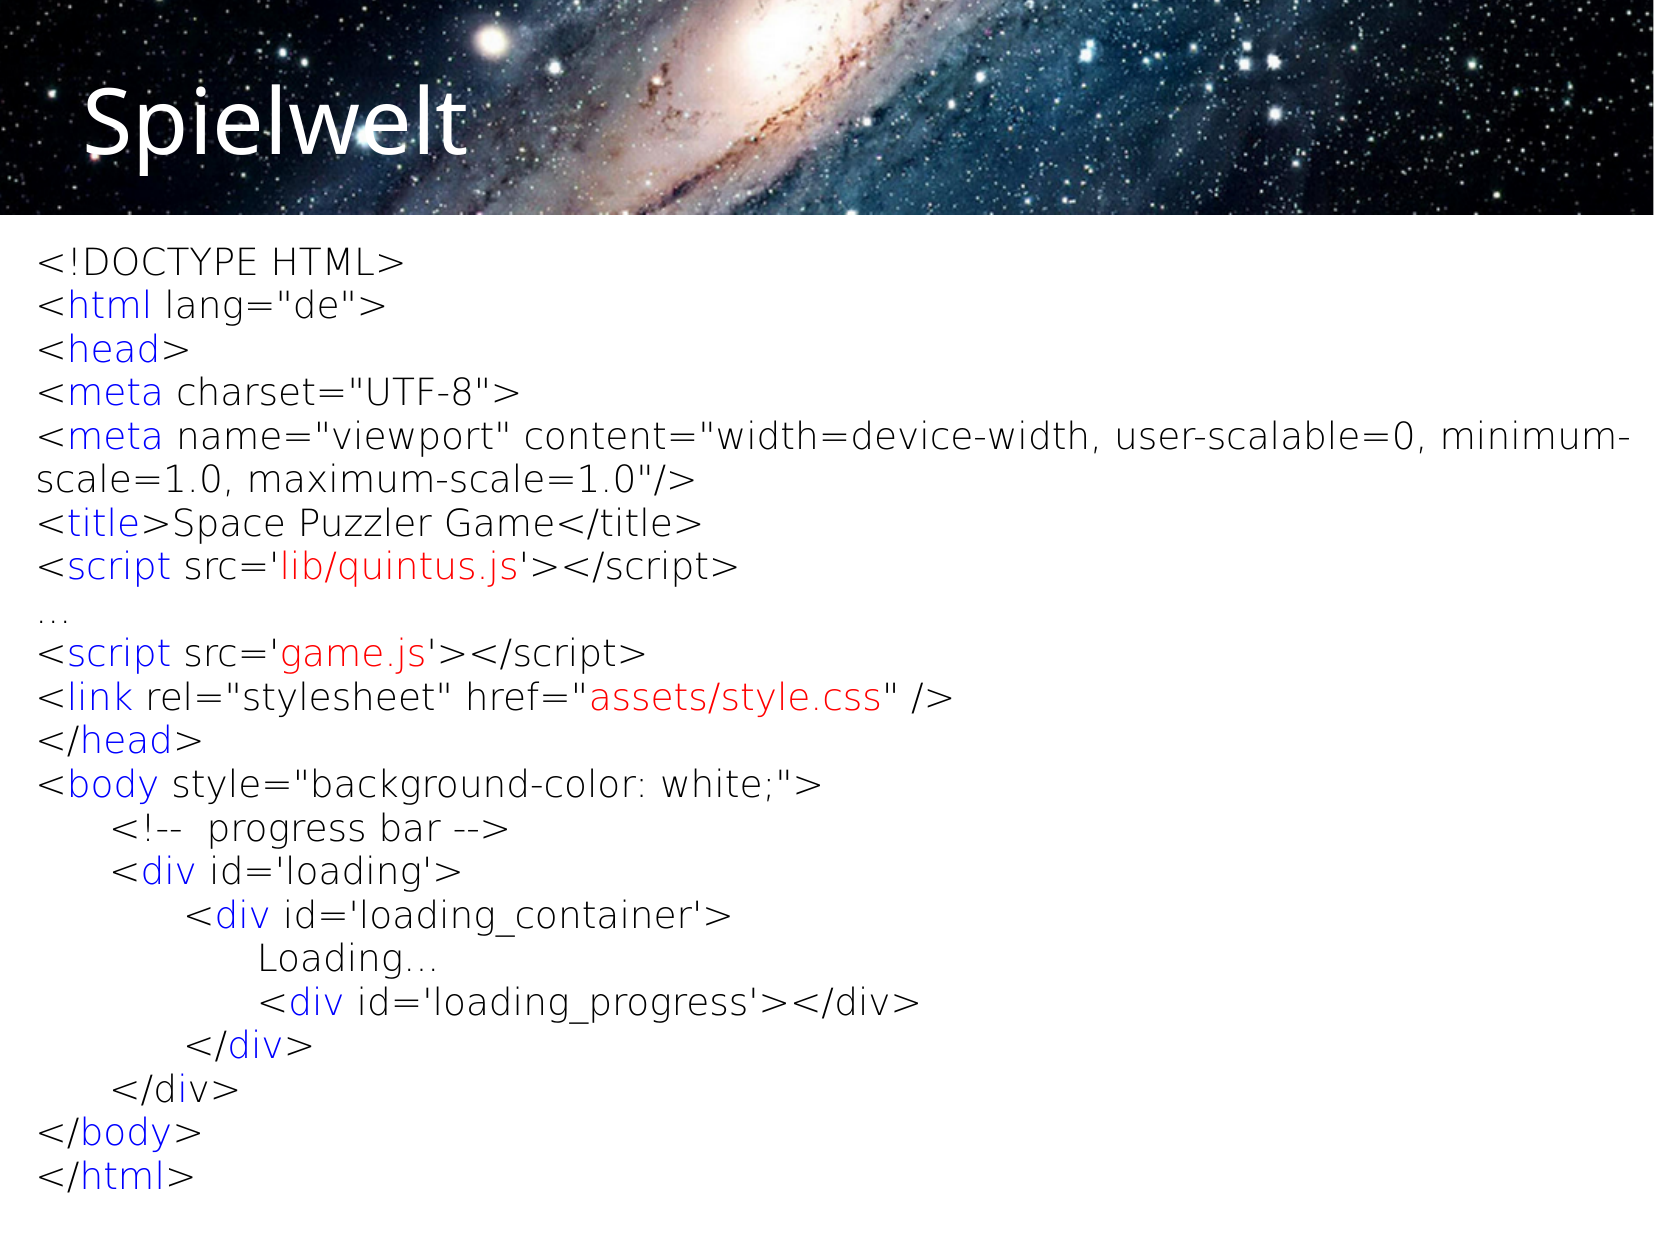

# Spielwelt
<!DOCTYPE HTML>
<html lang="de">
<head>
<meta charset="UTF-8">
<meta name="viewport" content="width=device-width, user-scalable=0, minimum-scale=1.0, maximum-scale=1.0"/>
<title>Space Puzzler Game</title>
<script src='lib/quintus.js'></script>
...
<script src='game.js'></script>
<link rel="stylesheet" href="assets/style.css" />
</head>
<body style="background-color: white;">
	<!-- progress bar -->
	<div id='loading'>
		<div id='loading_container'>
			Loading...
			<div id='loading_progress'></div>
		</div>
	</div>
</body>
</html>